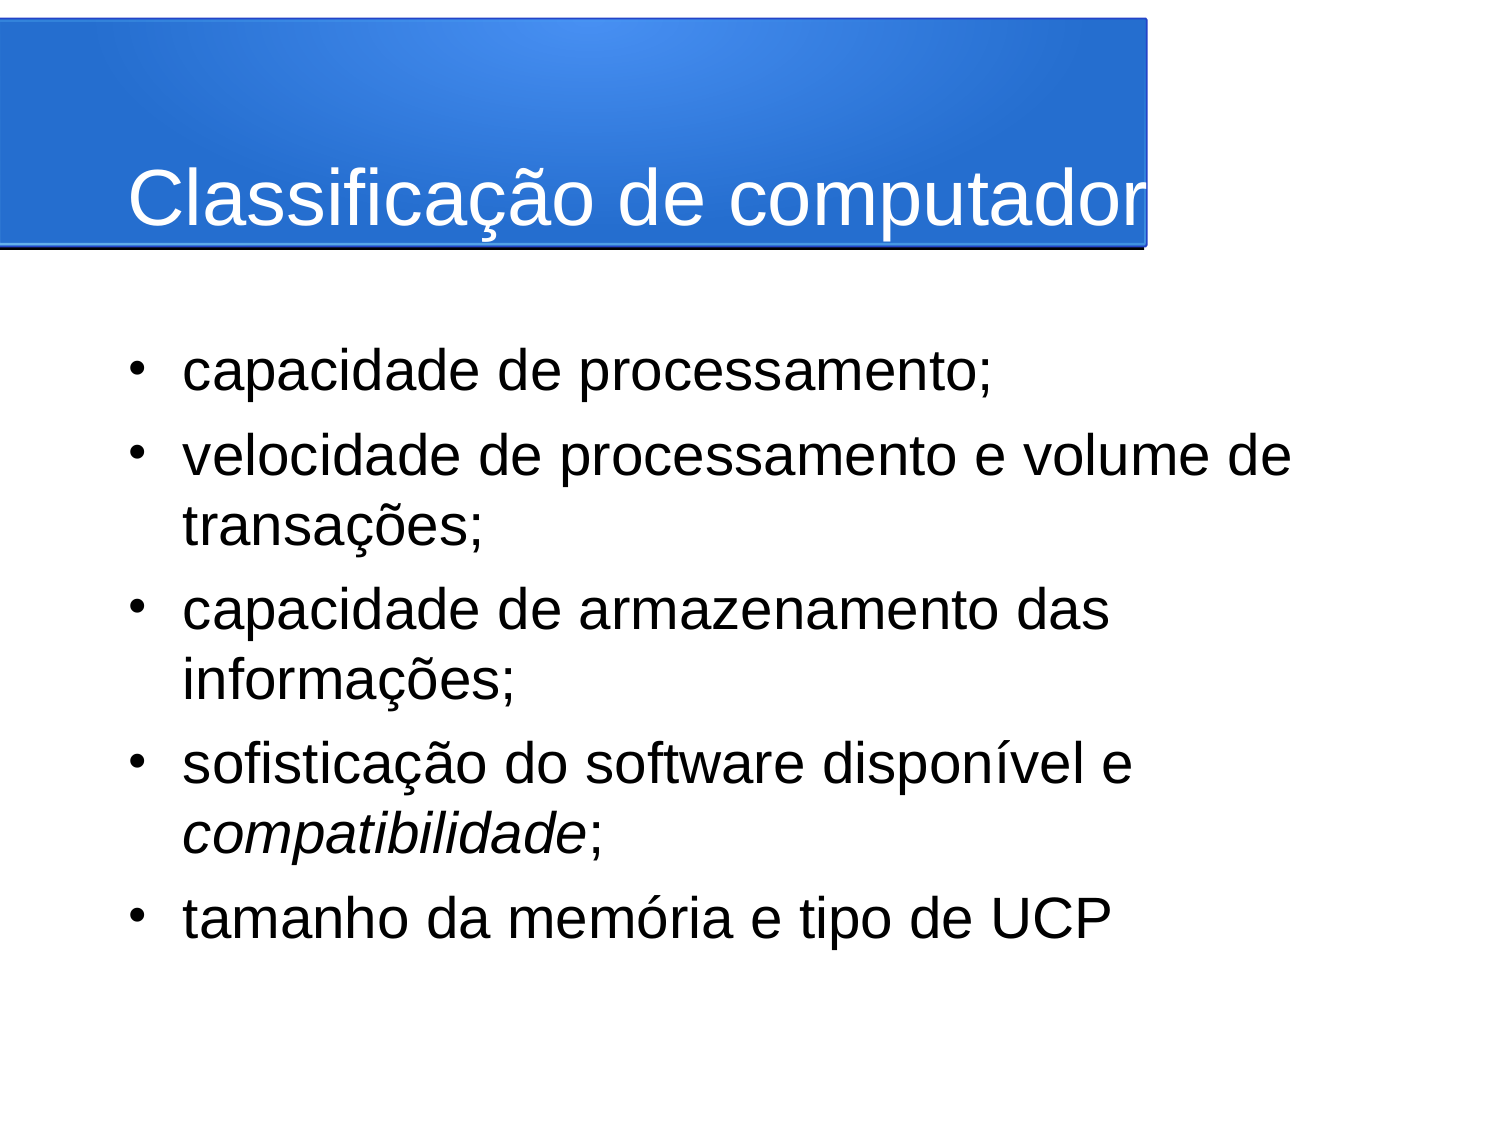

# Classificação de computadores
capacidade de processamento;
velocidade de processamento e volume de transações;
capacidade de armazenamento das informações;
sofisticação do software disponível e compatibilidade;
tamanho da memória e tipo de UCP